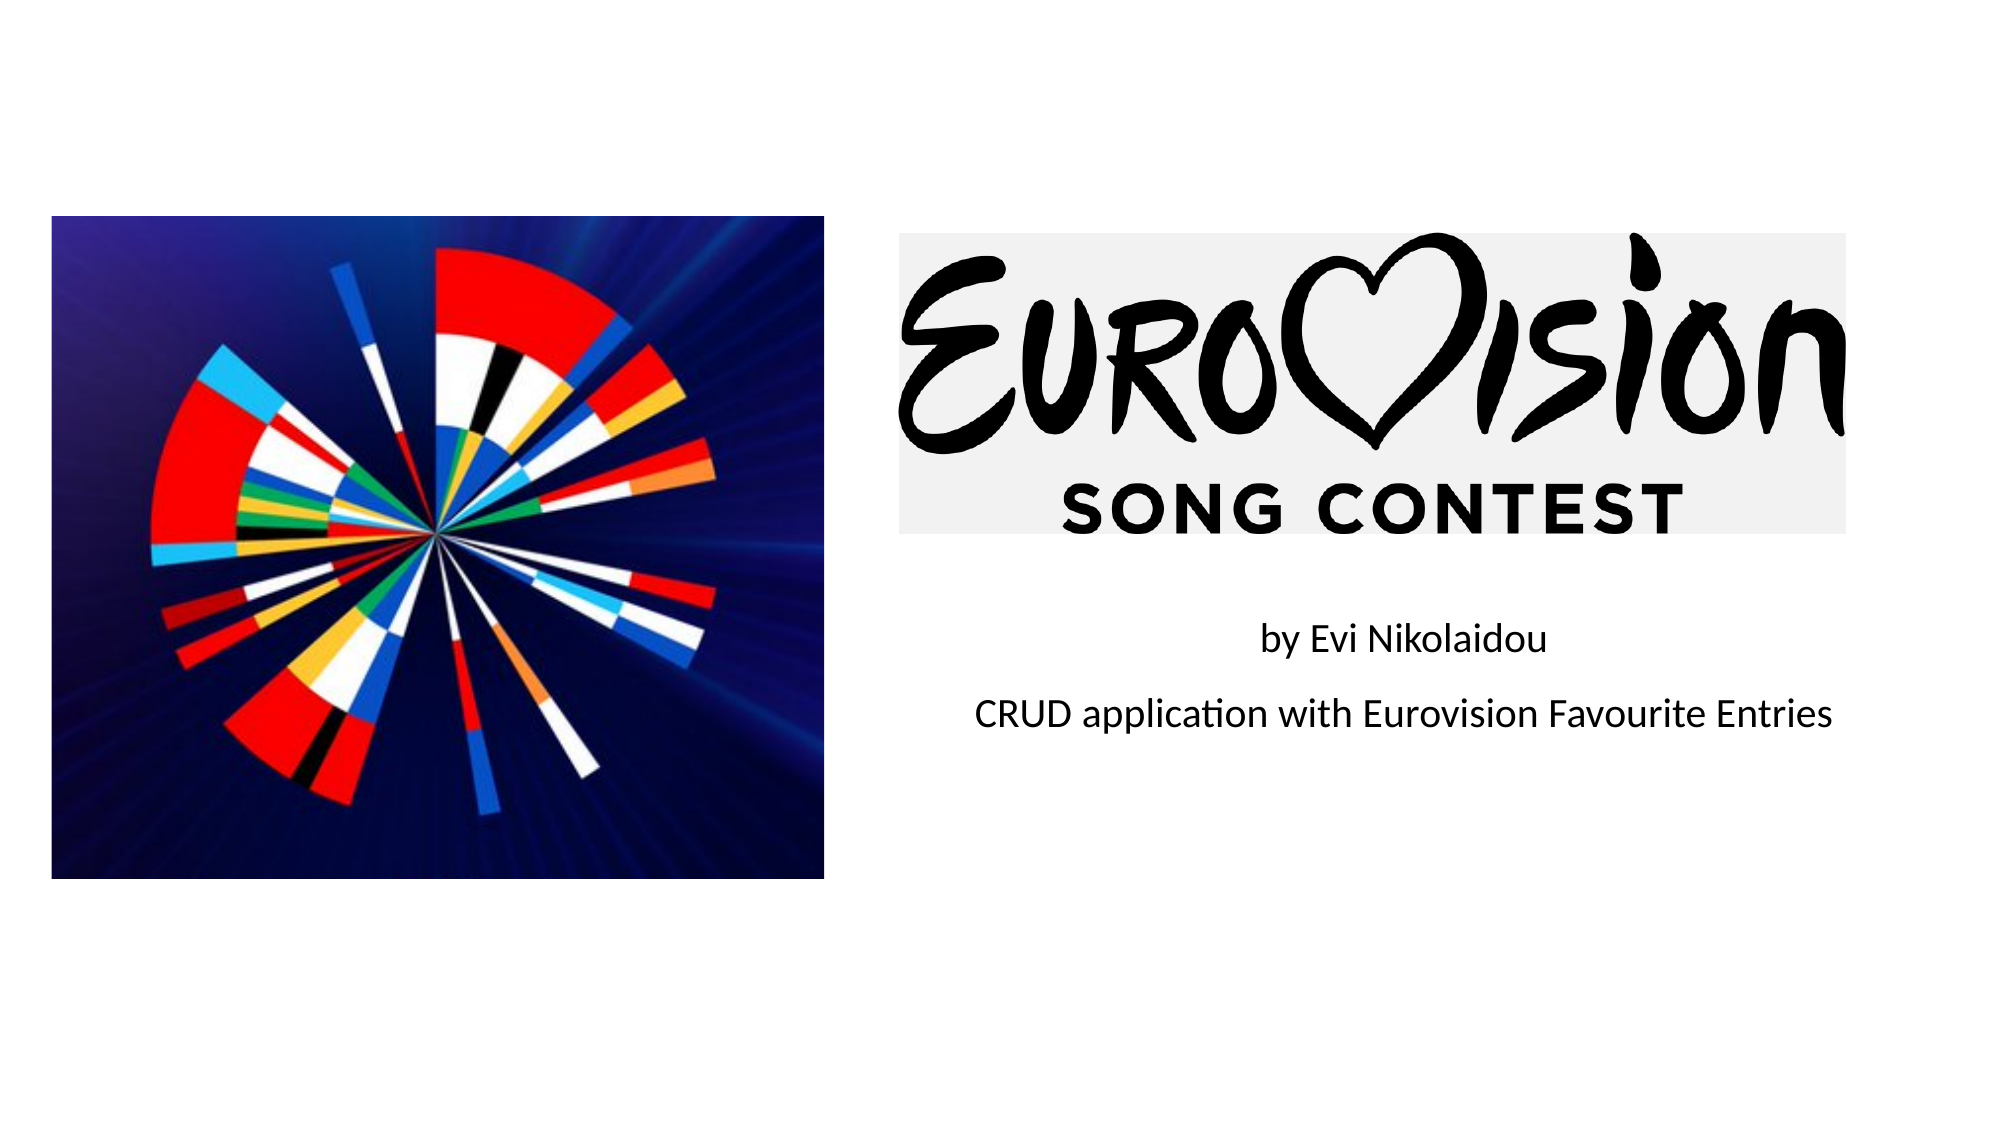

# by Evi Nikolaidou
CRUD application with Eurovision Favourite Entries